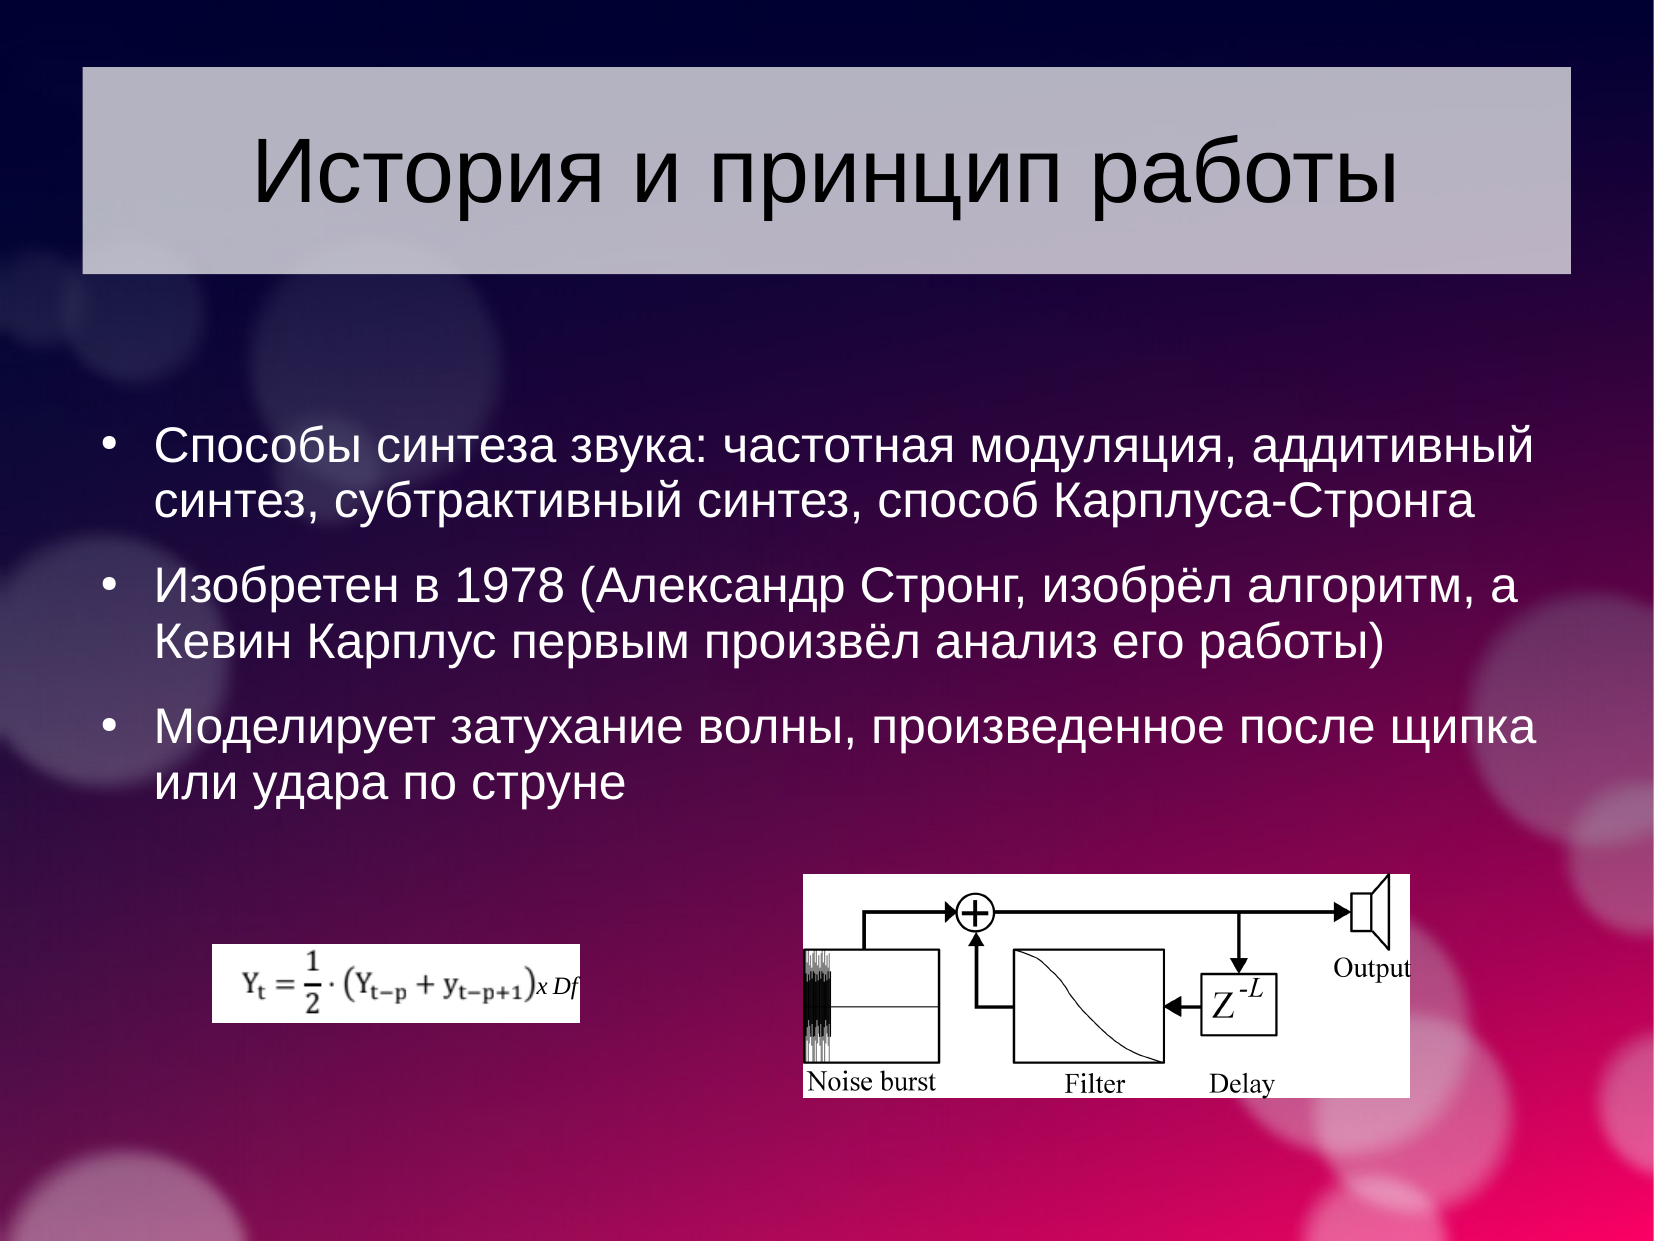

# История и принцип работы
Способы синтеза звука: частотная модуляция, аддитивный синтез, субтрактивный синтез, способ Карплуса-Стронга
Изобретен в 1978 (Александр Стронг, изобрёл алгоритм, а Кевин Карплус первым произвёл анализ его работы)
Моделирует затухание волны, произведенное после щипка или удара по струне